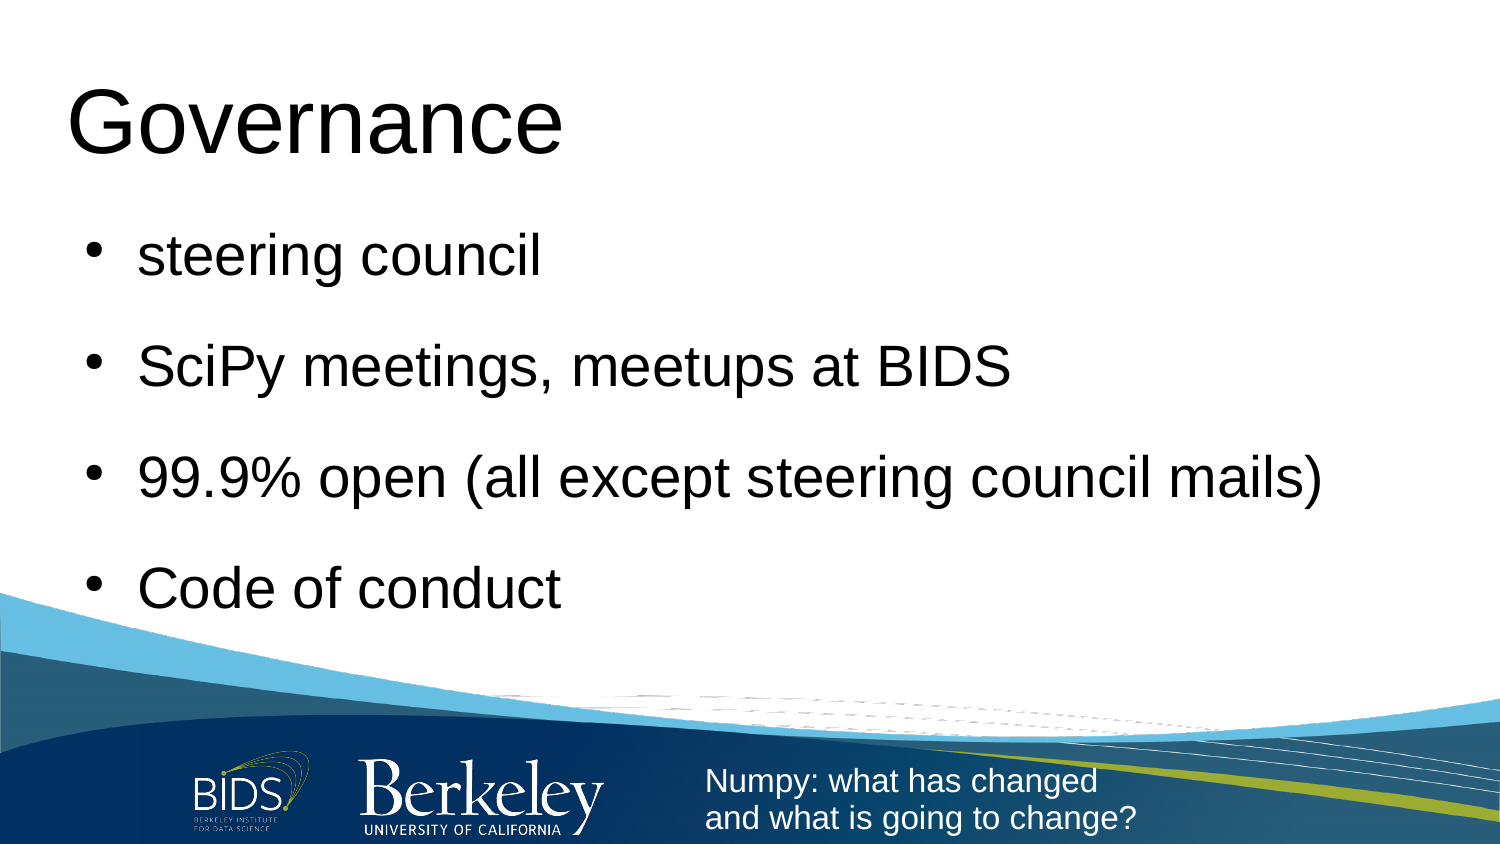

# Governance
steering council
SciPy meetings, meetups at BIDS
99.9% open (all except steering council mails)
Code of conduct
Numpy: what has changed
and what is going to change?